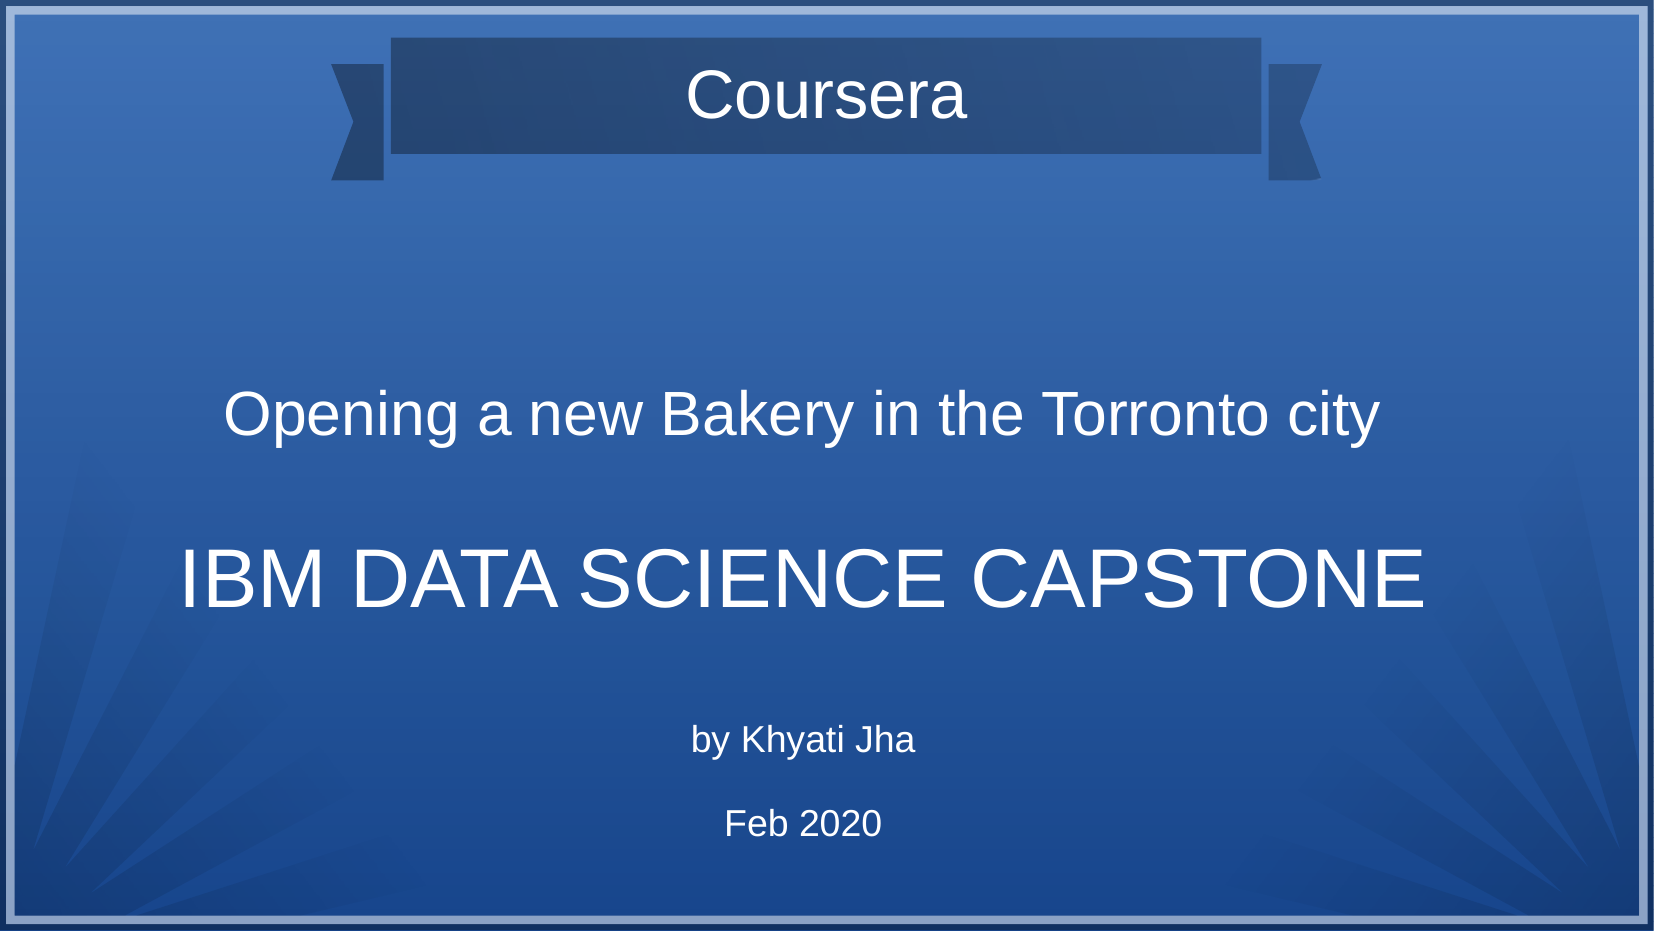

Opening a new Bakery in the Torronto city
IBM DATA SCIENCE CAPSTONE
by Khyati Jha
Feb 2020
# Coursera